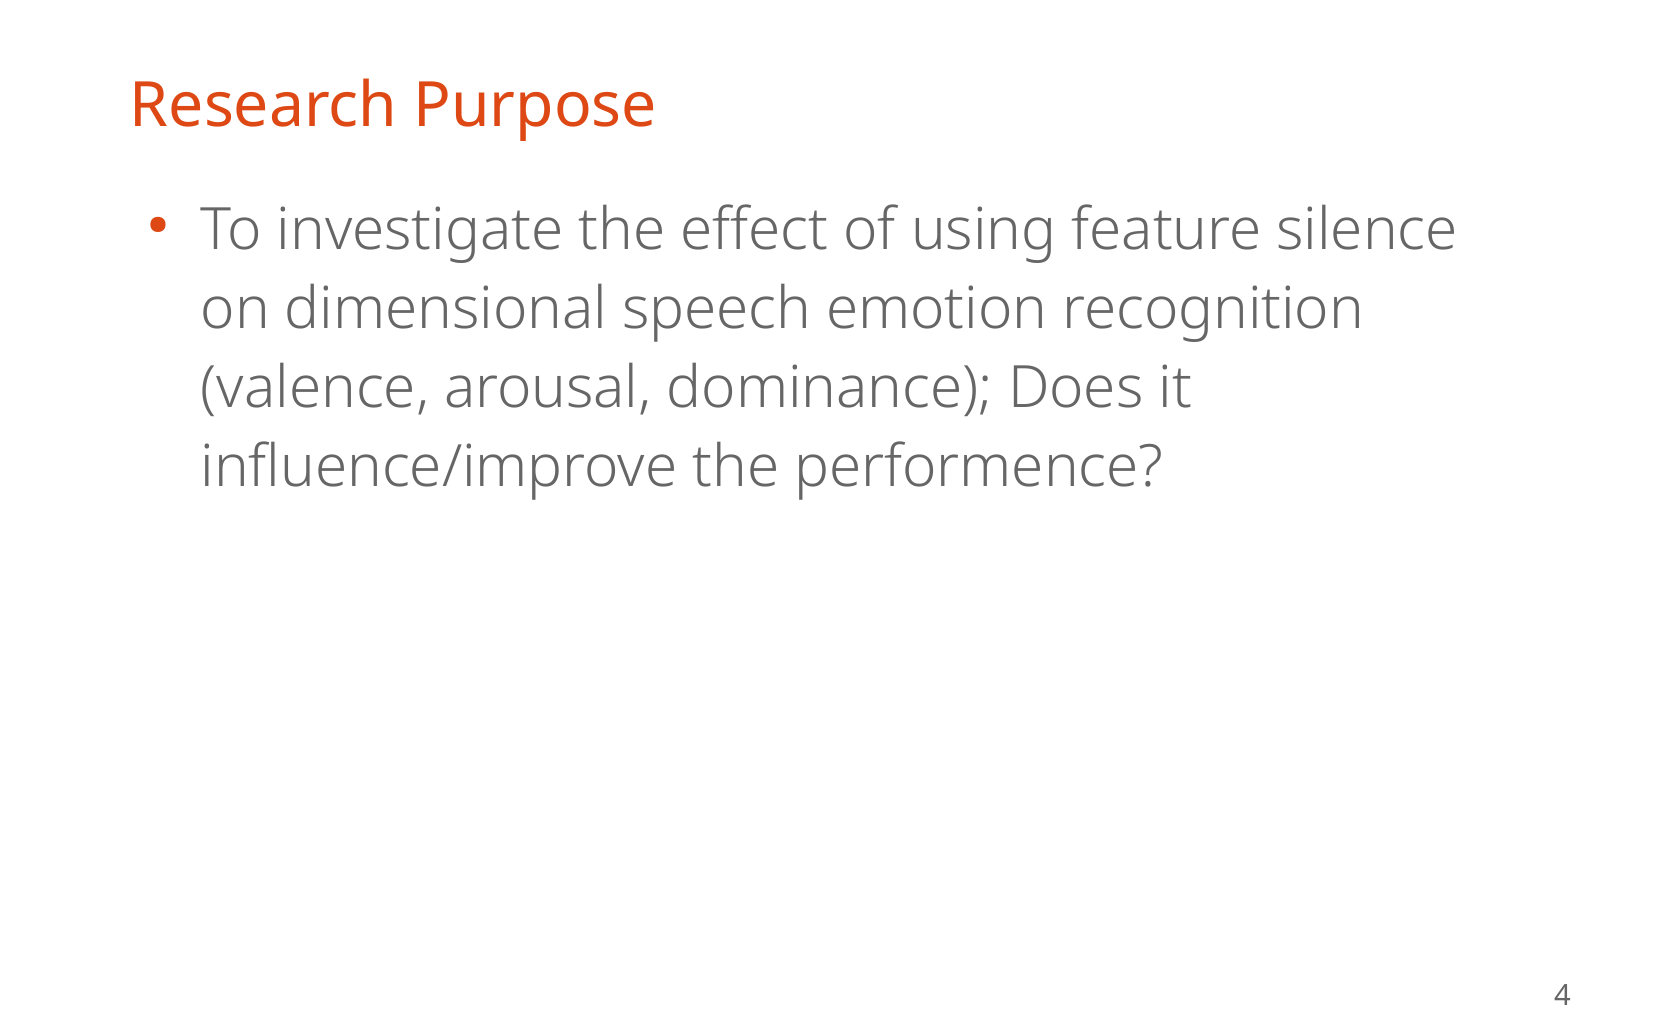

# Research Purpose
To investigate the effect of using feature silence on dimensional speech emotion recognition (valence, arousal, dominance); Does it influence/improve the performence?
4